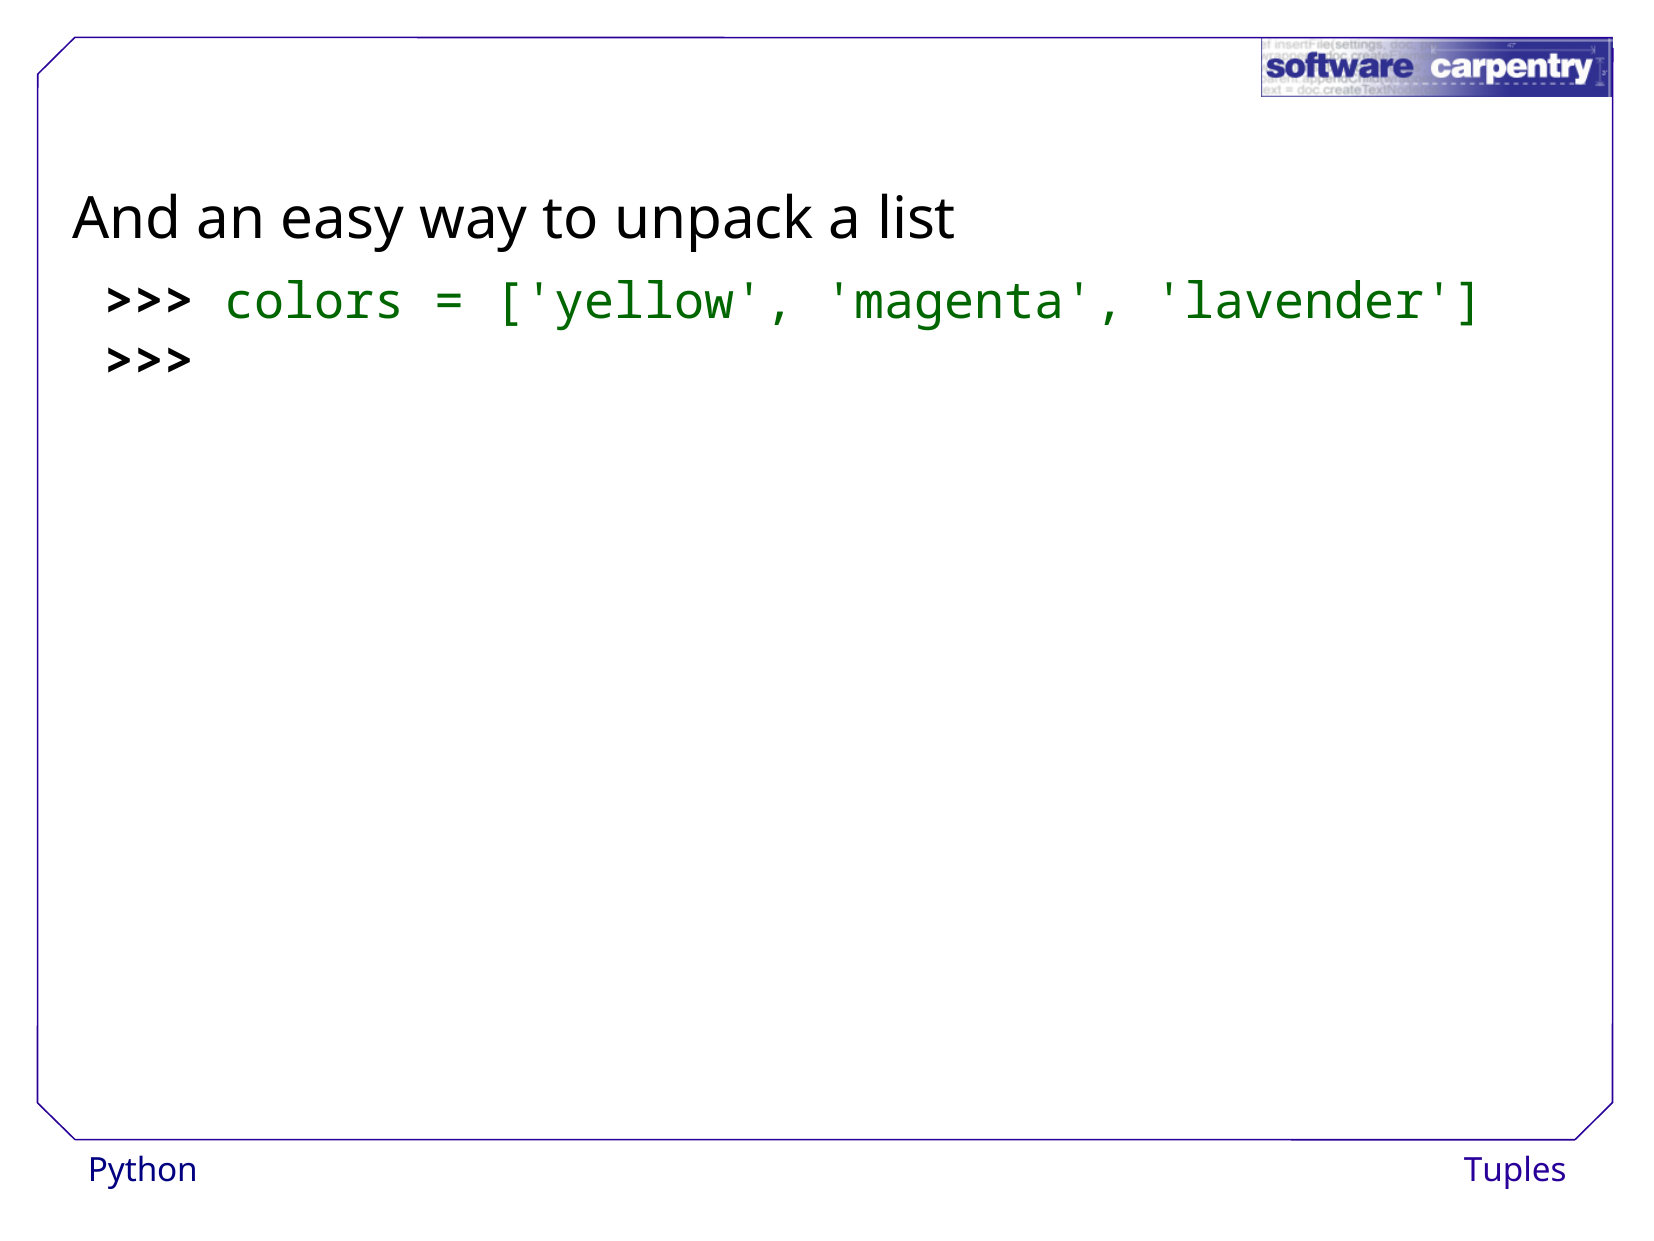

And an easy way to unpack a list
>>> colors = ['yellow', 'magenta', 'lavender']
>>>